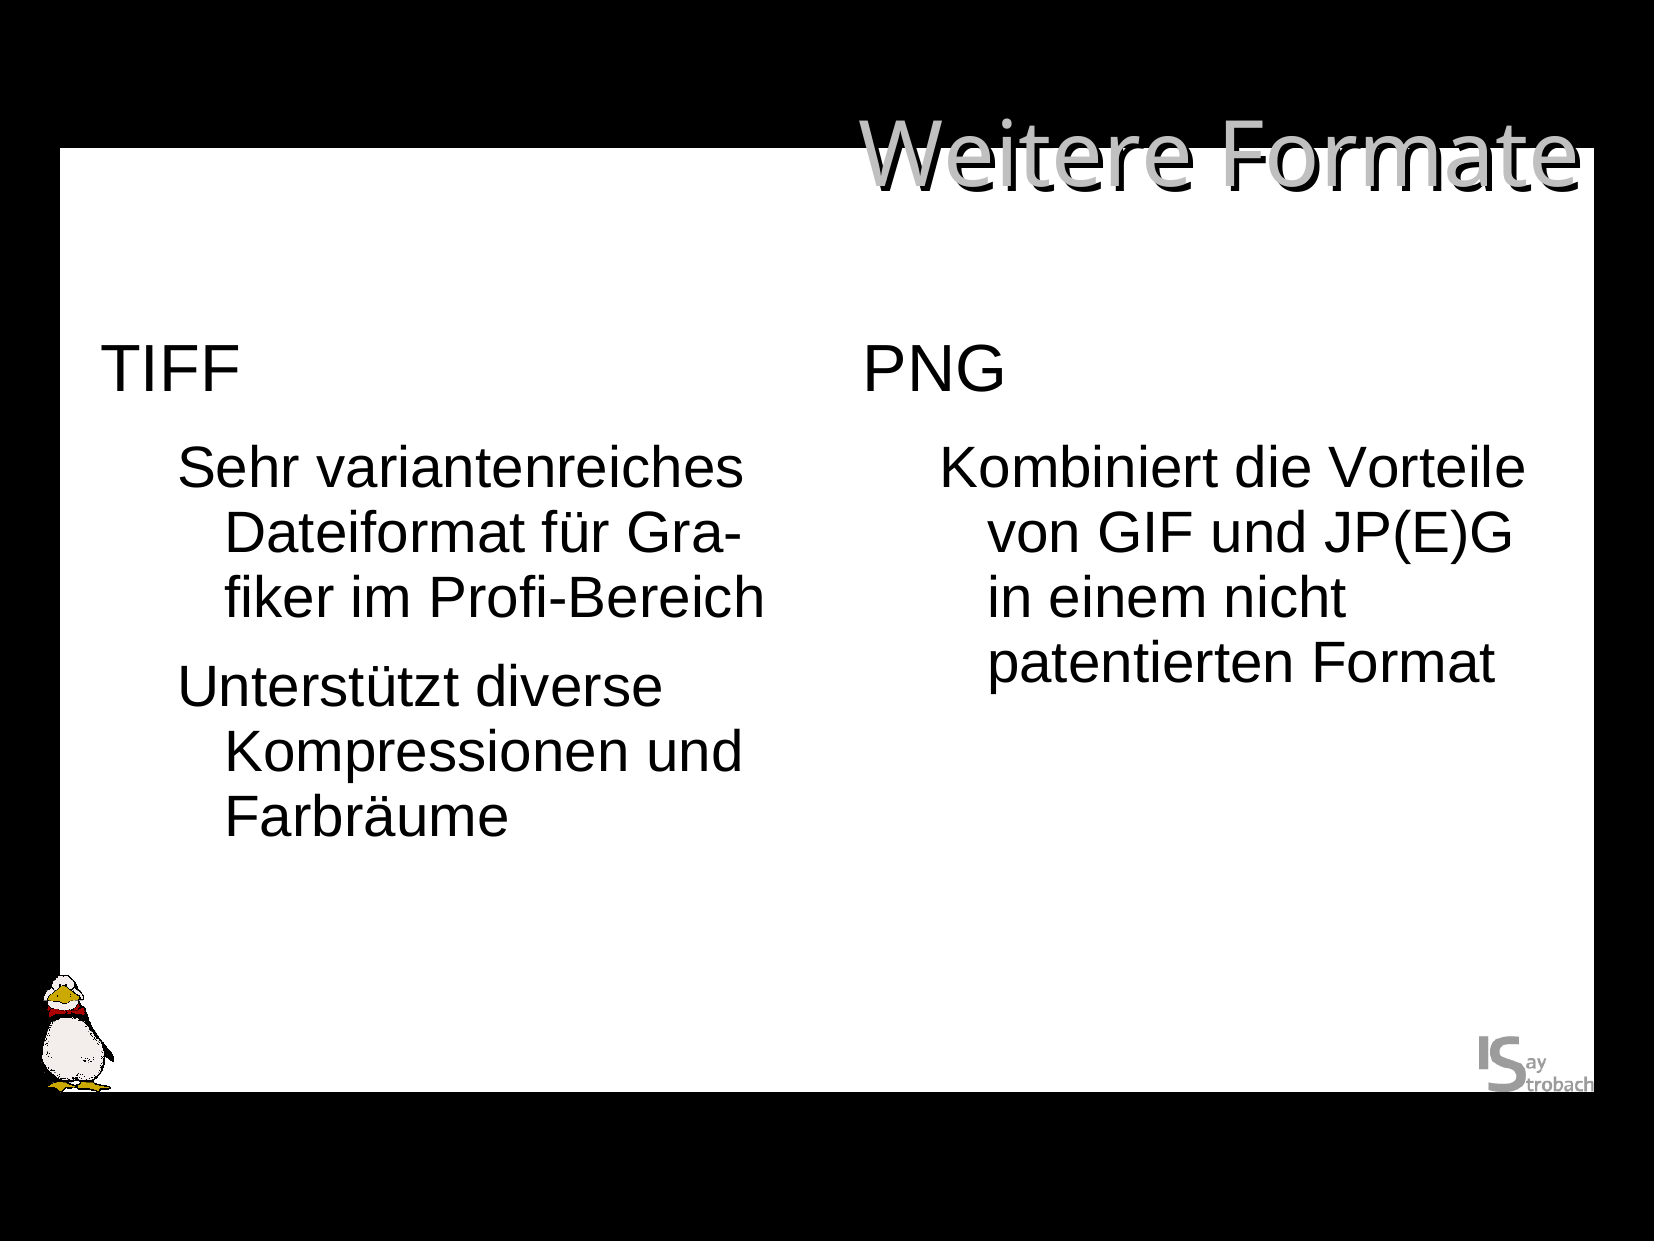

# Weitere Formate
TIFF
Sehr variantenreiches Dateiformat für Gra-fiker im Profi-Bereich
Unterstützt diverse Kompressionen und Farbräume
PNG
Kombiniert die Vorteile von GIF und JP(E)G in einem nicht patentierten Format